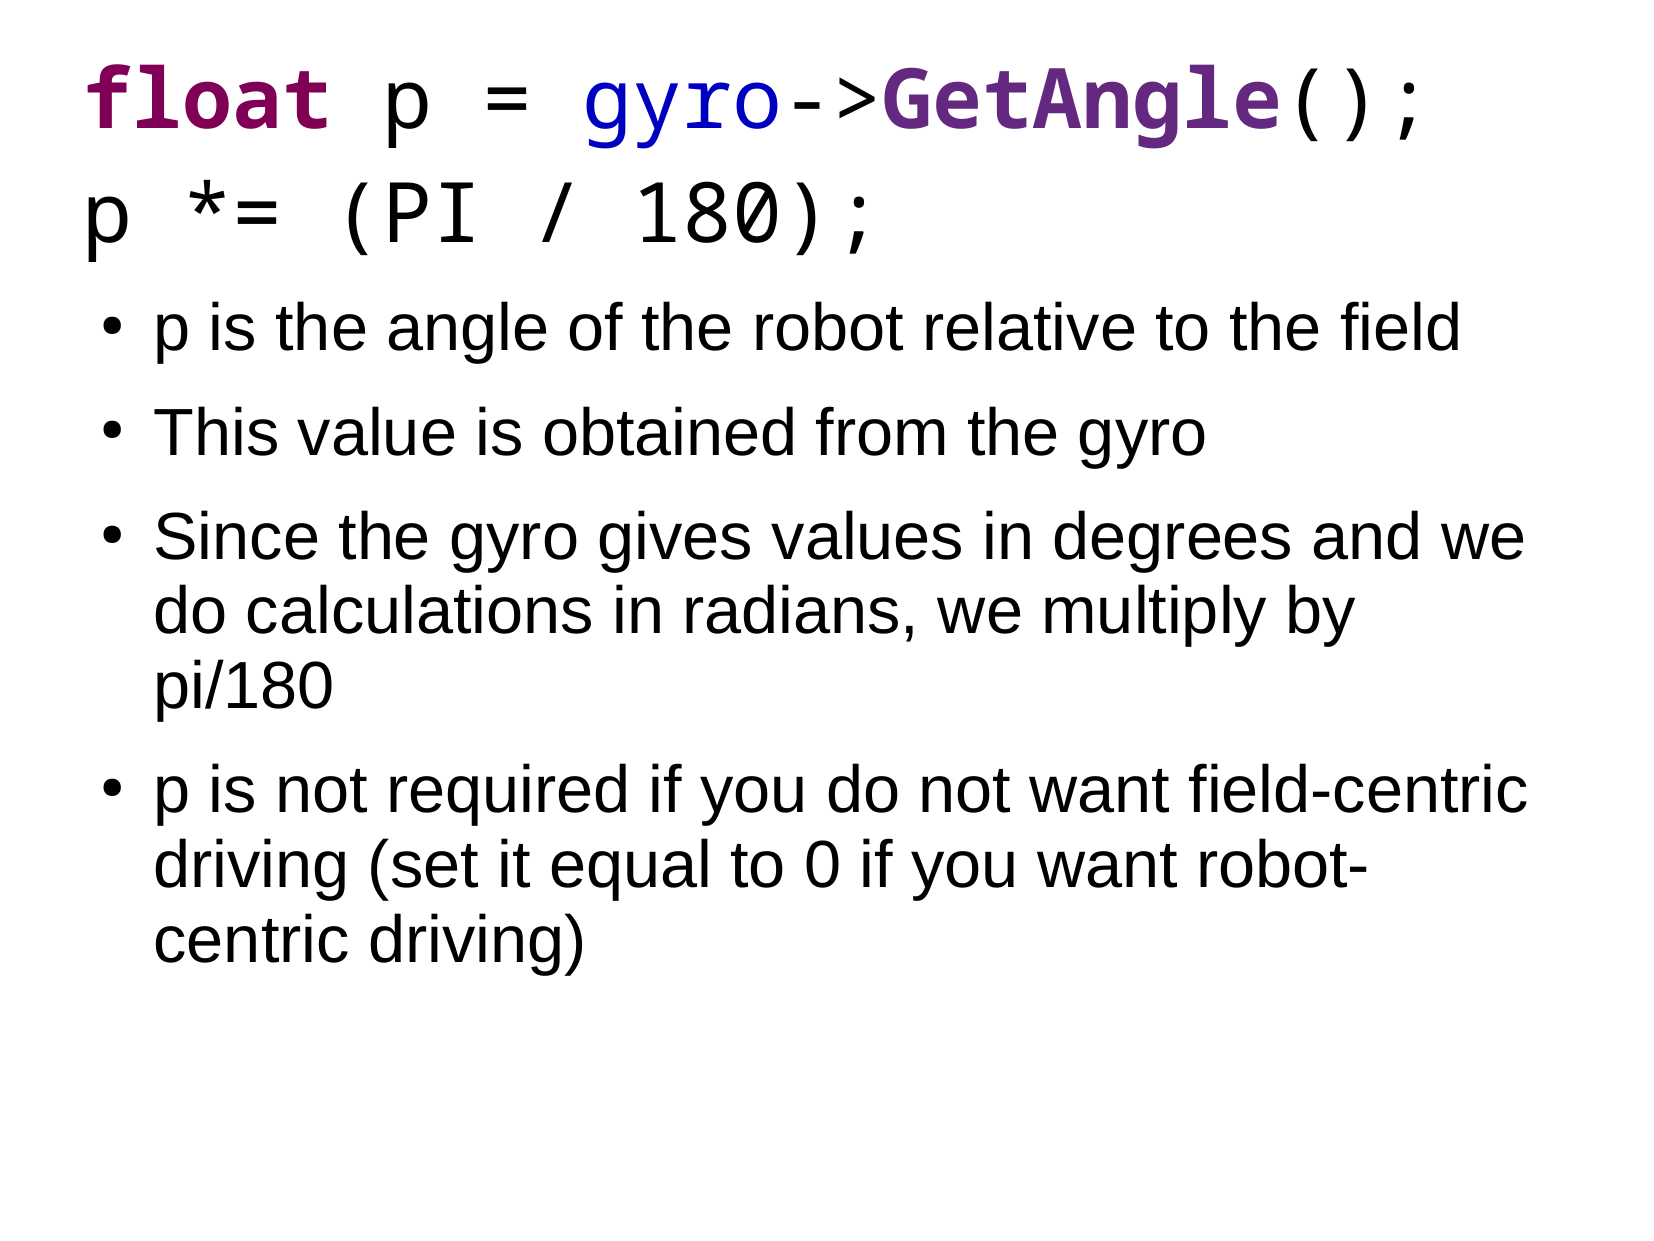

# float p = gyro->GetAngle(); p *= (PI / 180);
p is the angle of the robot relative to the field
This value is obtained from the gyro
Since the gyro gives values in degrees and we do calculations in radians, we multiply by pi/180
p is not required if you do not want field-centric driving (set it equal to 0 if you want robot-centric driving)